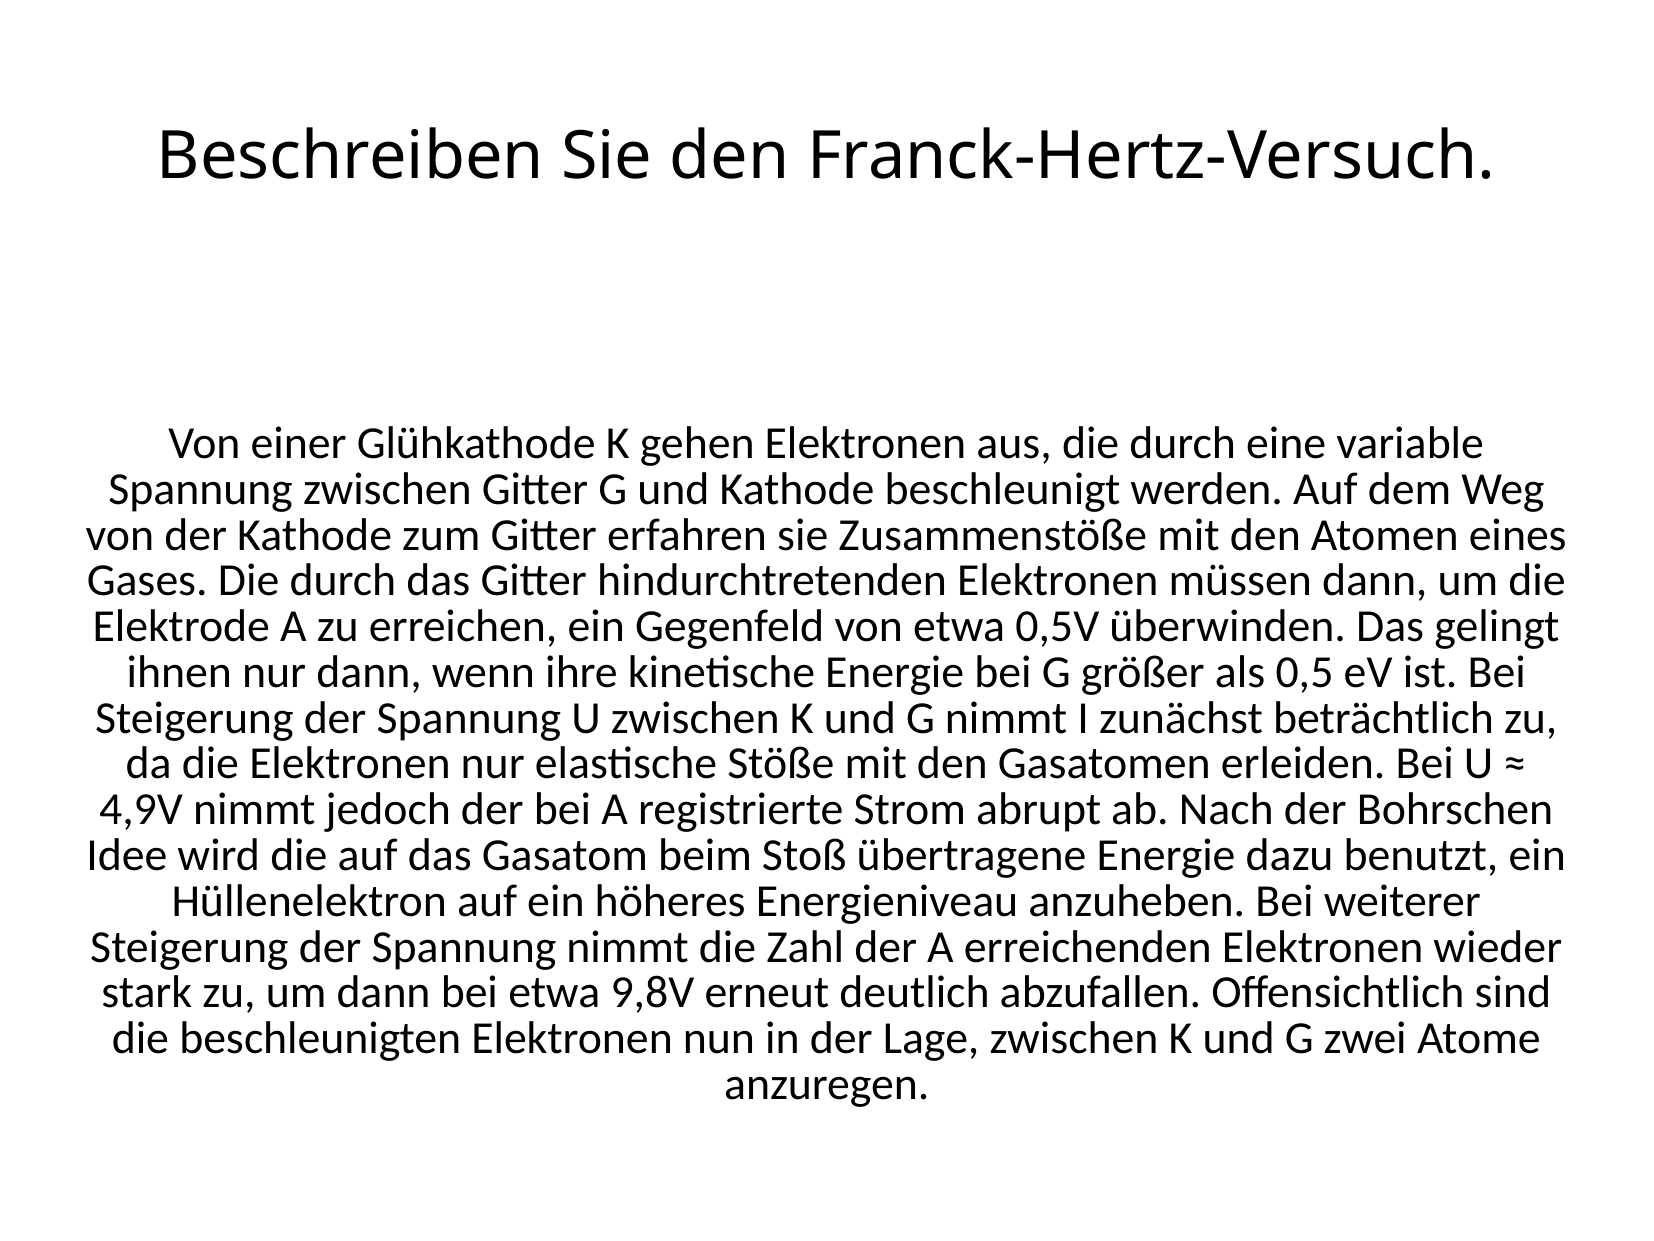

# Beschreiben Sie den Franck-Hertz-Versuch.
Von einer Glühkathode K gehen Elektronen aus, die durch eine variable Spannung zwischen Gitter G und Kathode beschleunigt werden. Auf dem Weg von der Kathode zum Gitter erfahren sie Zusammenstöße mit den Atomen eines Gases. Die durch das Gitter hindurchtretenden Elektronen müssen dann, um die Elektrode A zu erreichen, ein Gegenfeld von etwa 0,5V überwinden. Das gelingt ihnen nur dann, wenn ihre kinetische Energie bei G größer als 0,5 eV ist. Bei Steigerung der Spannung U zwischen K und G nimmt I zunächst beträchtlich zu, da die Elektronen nur elastische Stöße mit den Gasatomen erleiden. Bei U ≈ 4,9V nimmt jedoch der bei A registrierte Strom abrupt ab. Nach der Bohrschen Idee wird die auf das Gasatom beim Stoß übertragene Energie dazu benutzt, ein Hüllenelektron auf ein höheres Energieniveau anzuheben. Bei weiterer Steigerung der Spannung nimmt die Zahl der A erreichenden Elektronen wieder stark zu, um dann bei etwa 9,8V erneut deutlich abzufallen. Offensichtlich sind die beschleunigten Elektronen nun in der Lage, zwischen K und G zwei Atome anzuregen.